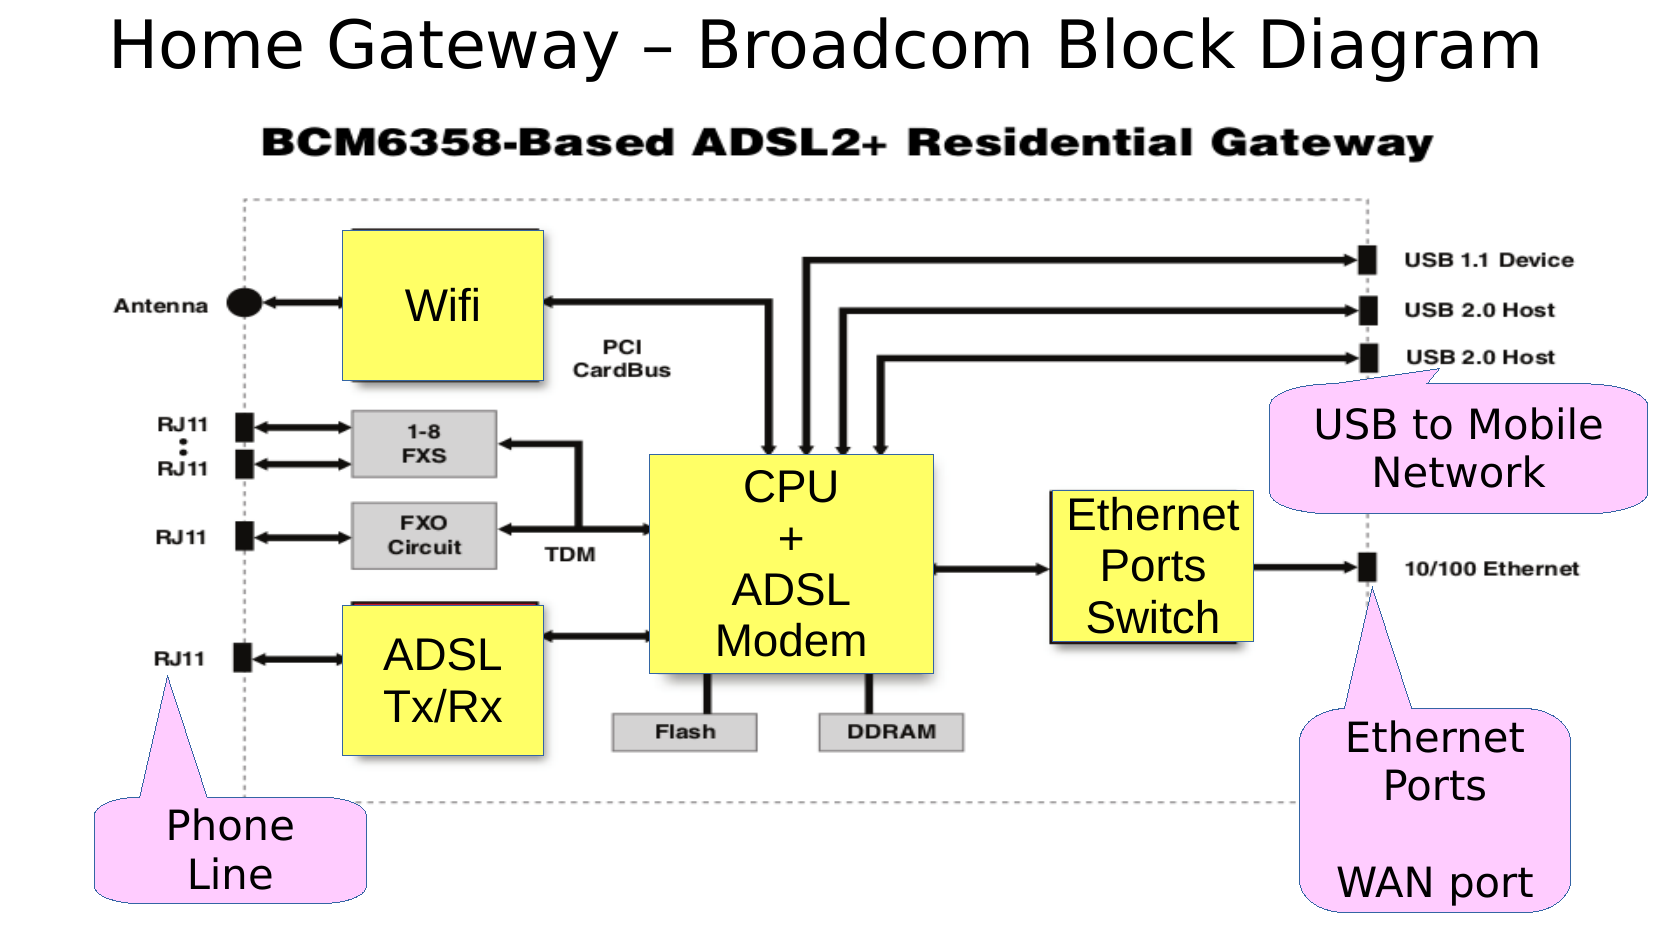

# Home Gateway – Broadcom Block Diagram
Wifi
USB to Mobile
Network
CPU
+
ADSL
Modem
Ethernet
Ports
Switch
ADSL
Tx/Rx
Ethernet
Ports
WAN port
Phone
Line